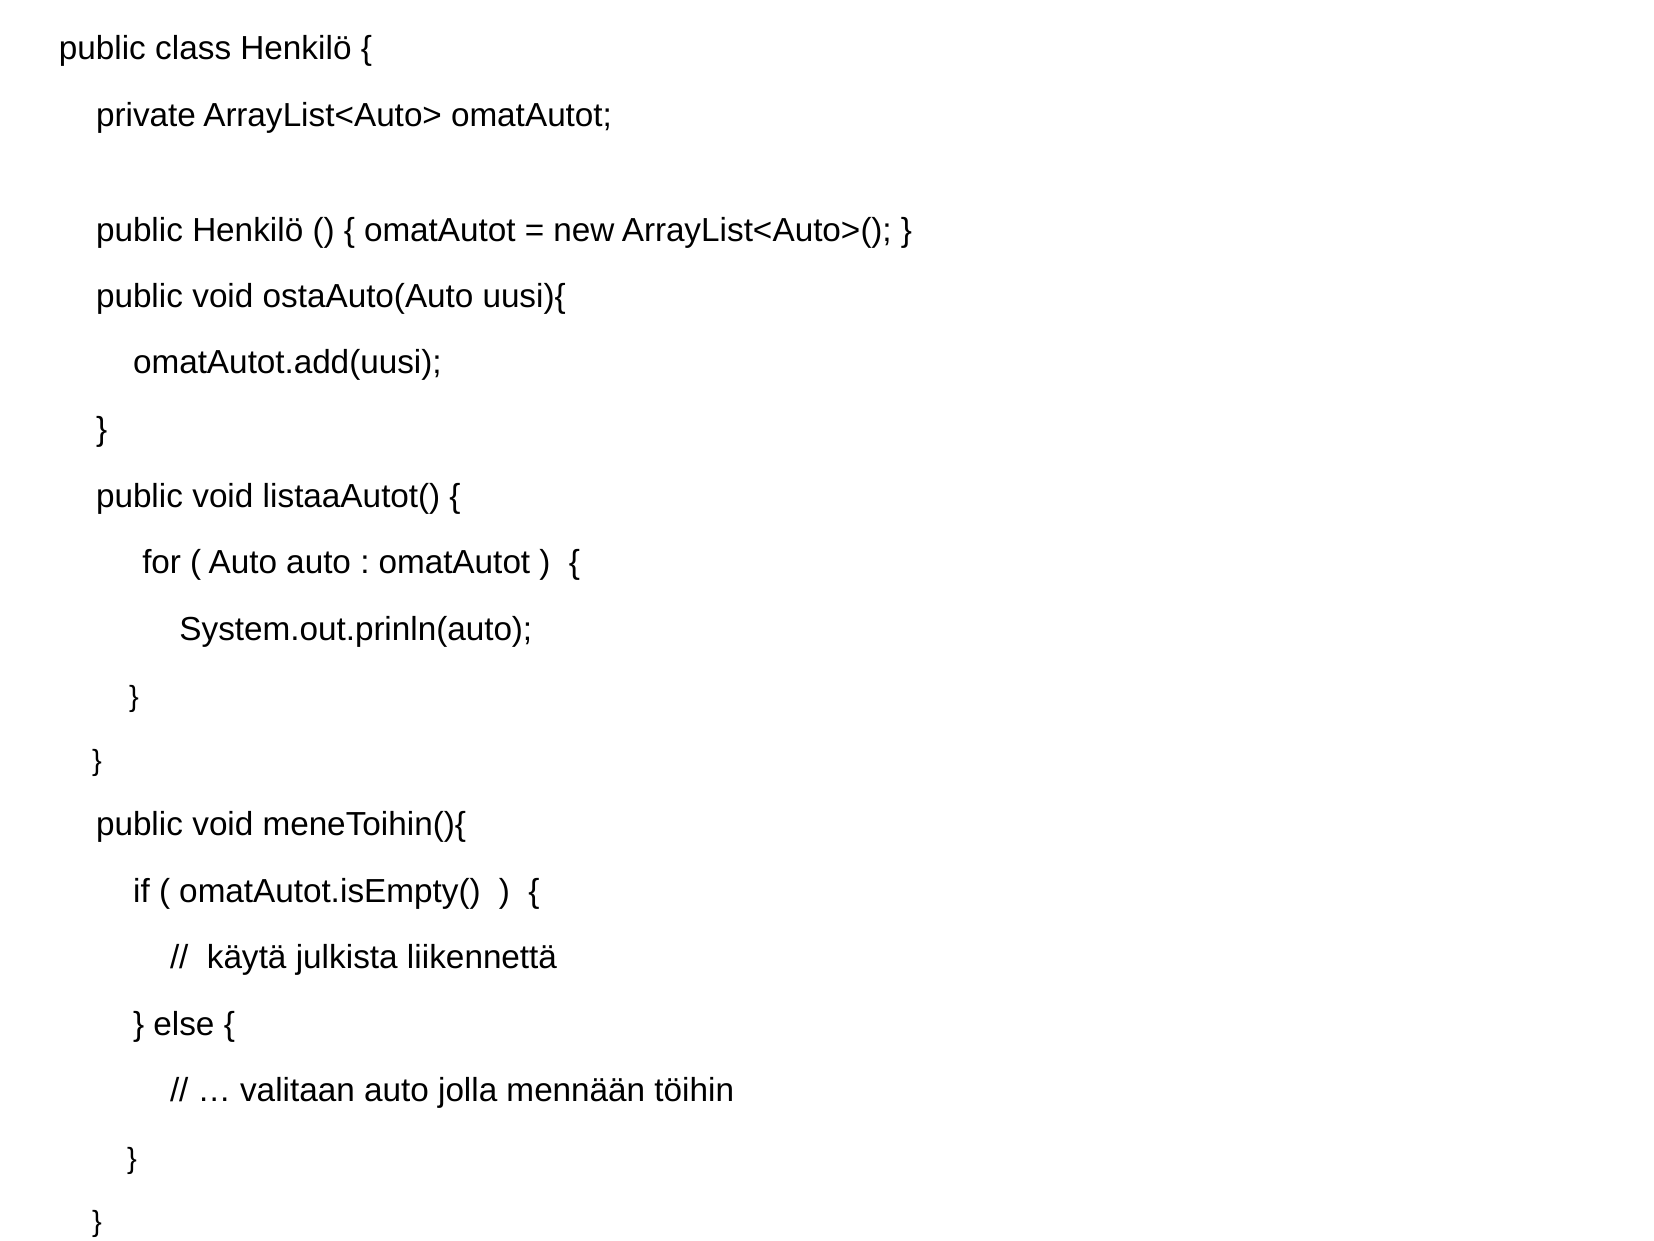

public class Henkilö {
 private ArrayList<Auto> omatAutot;
 public Henkilö () { omatAutot = new ArrayList<Auto>(); }
 public void ostaAuto(Auto uusi){
 omatAutot.add(uusi);
 }
 public void listaaAutot() {
 for ( Auto auto : omatAutot ) {
 System.out.prinln(auto);
 }
 }
 public void meneToihin(){
 if ( omatAutot.isEmpty() ) {
 // käytä julkista liikennettä
 } else {
 // … valitaan auto jolla mennään töihin
 }
 }
#